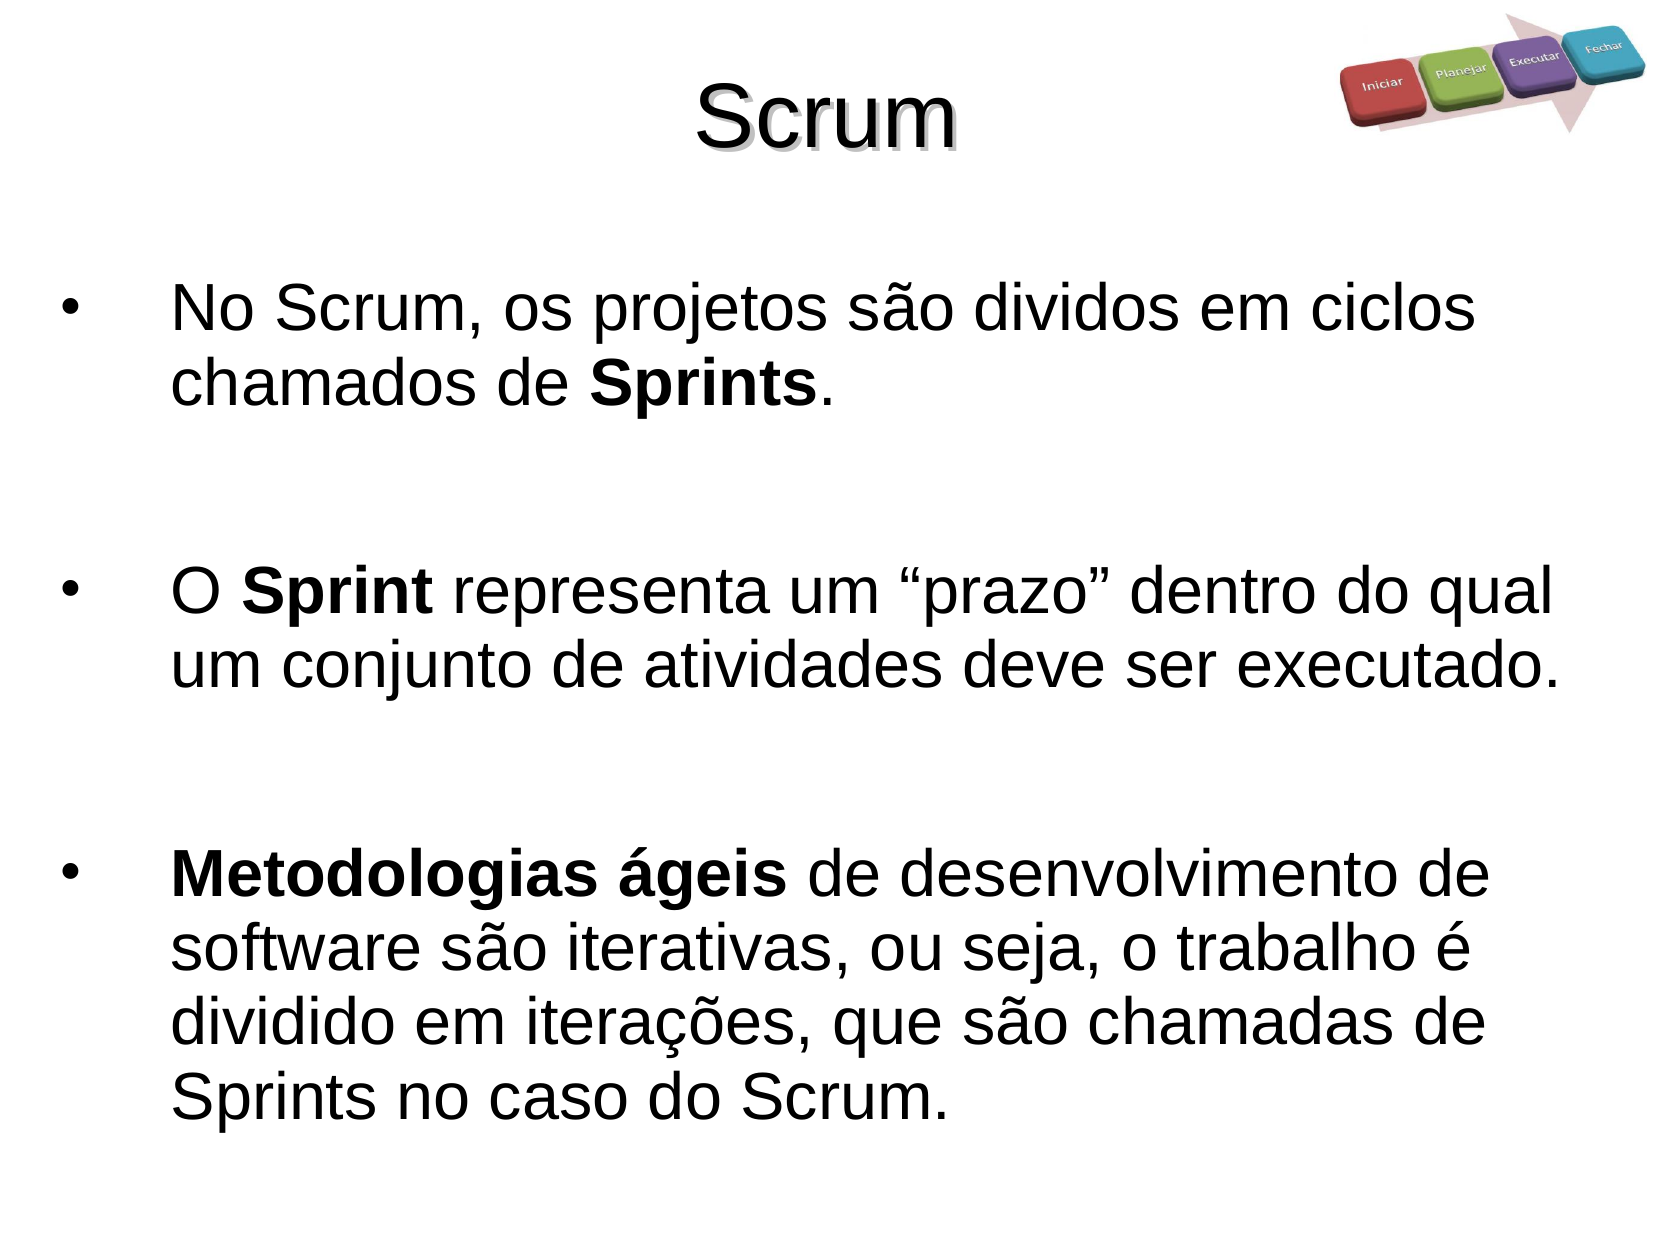

# Scrum
No Scrum, os projetos são dividos em ciclos chamados de Sprints.
O Sprint representa um “prazo” dentro do qual um conjunto de atividades deve ser executado.
Metodologias ágeis de desenvolvimento de software são iterativas, ou seja, o trabalho é dividido em iterações, que são chamadas de Sprints no caso do Scrum.